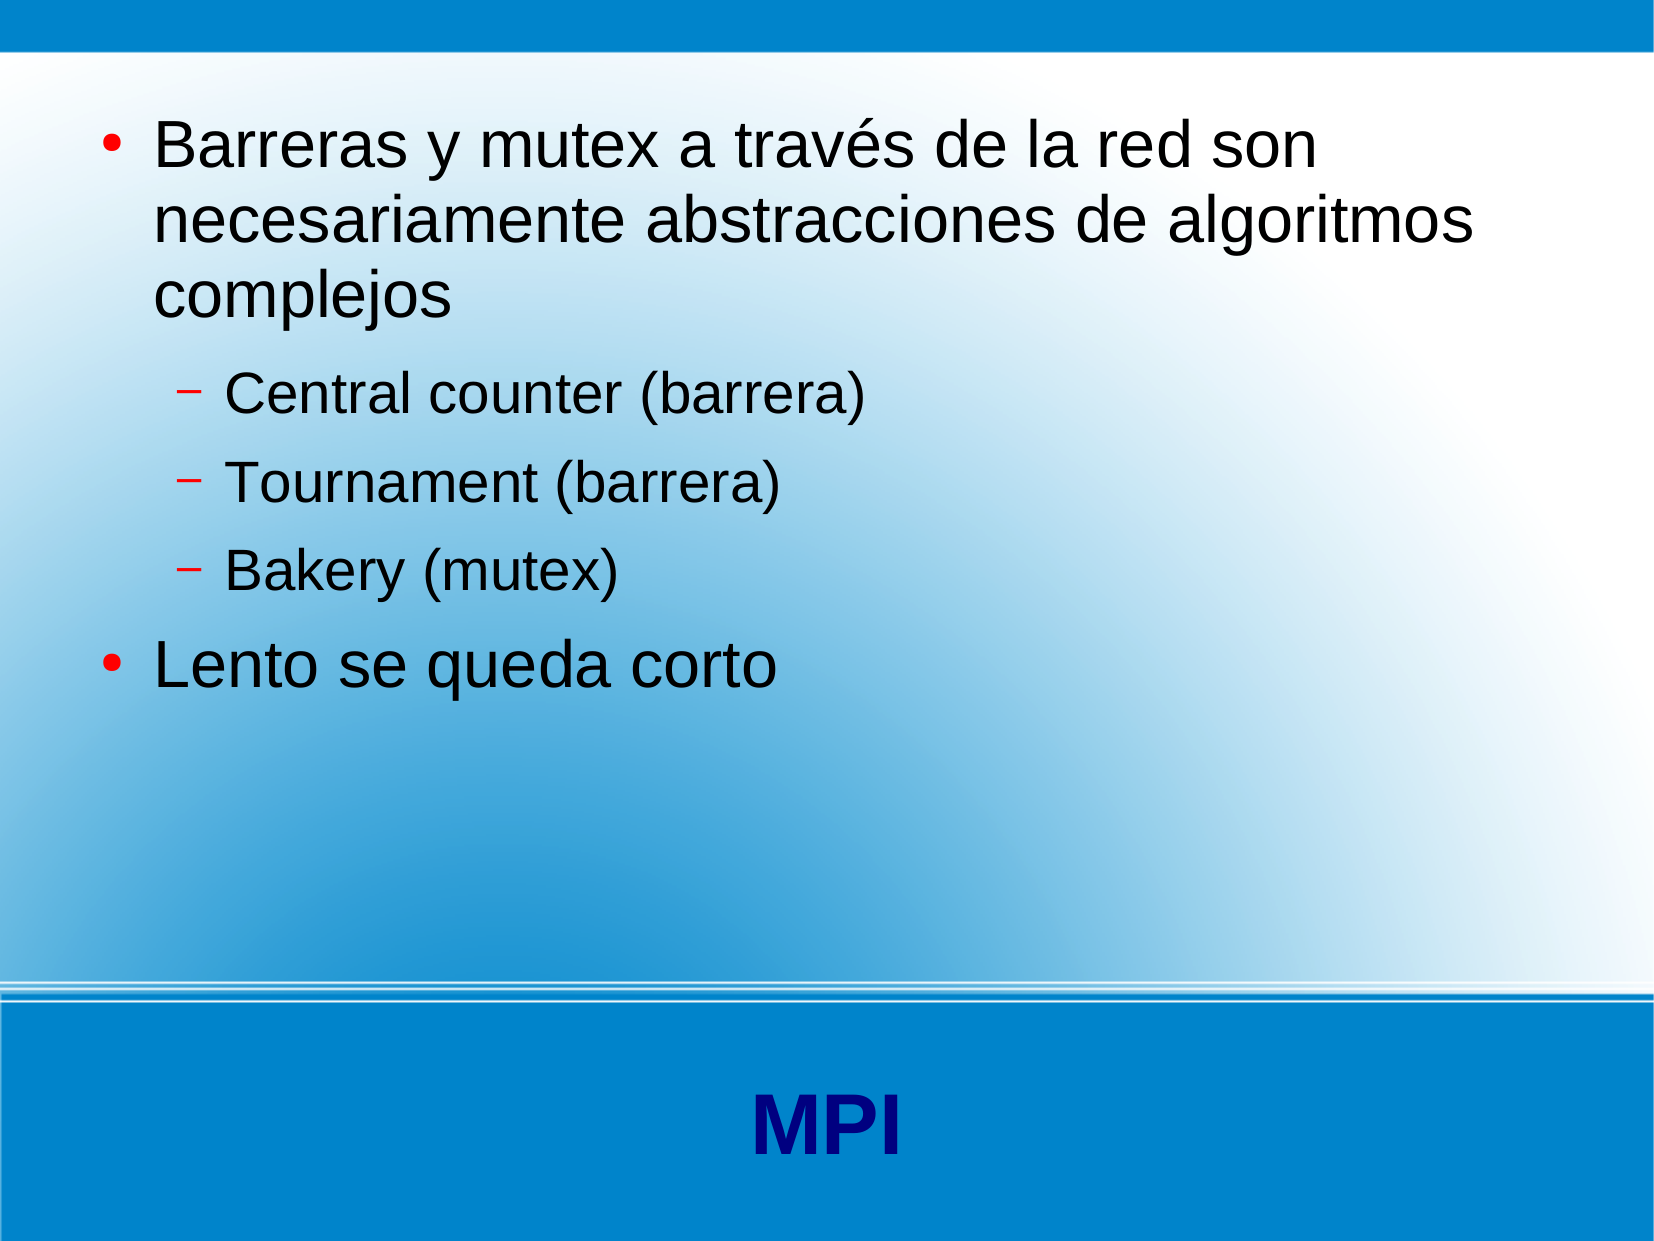

Barreras y mutex a través de la red son necesariamente abstracciones de algoritmos complejos
Central counter (barrera)
Tournament (barrera)
Bakery (mutex)
Lento se queda corto
# MPI